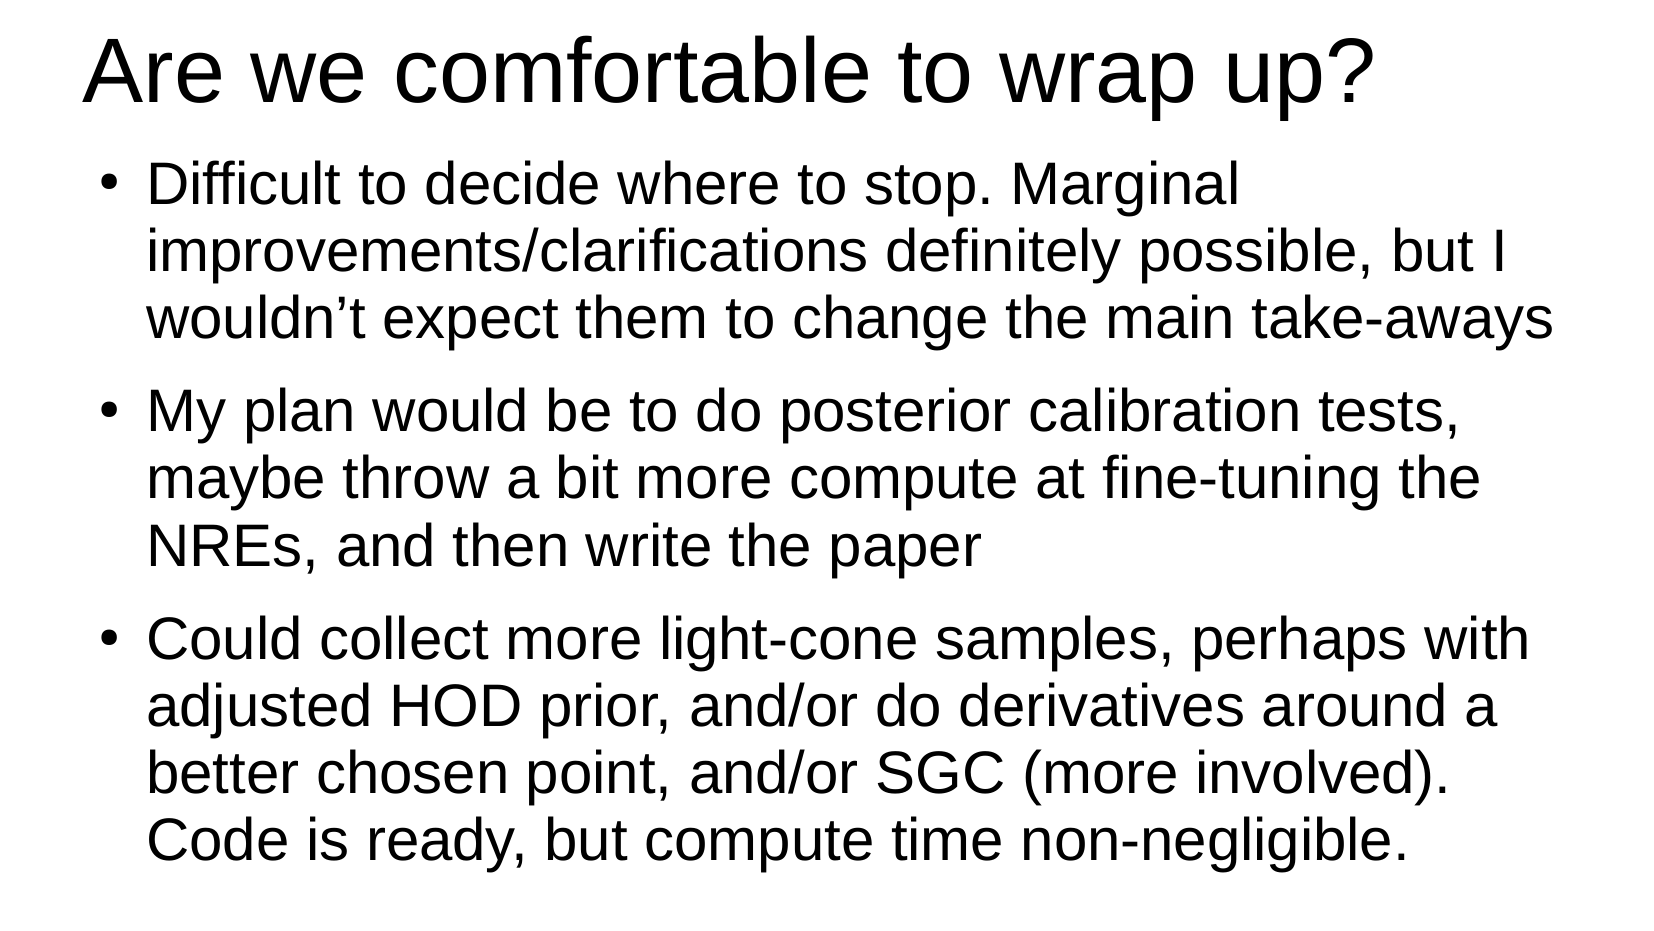

# Are we comfortable to wrap up?
Difficult to decide where to stop. Marginal improvements/clarifications definitely possible, but I wouldn’t expect them to change the main take-aways
My plan would be to do posterior calibration tests, maybe throw a bit more compute at fine-tuning the NREs, and then write the paper
Could collect more light-cone samples, perhaps with adjusted HOD prior, and/or do derivatives around a better chosen point, and/or SGC (more involved). Code is ready, but compute time non-negligible.